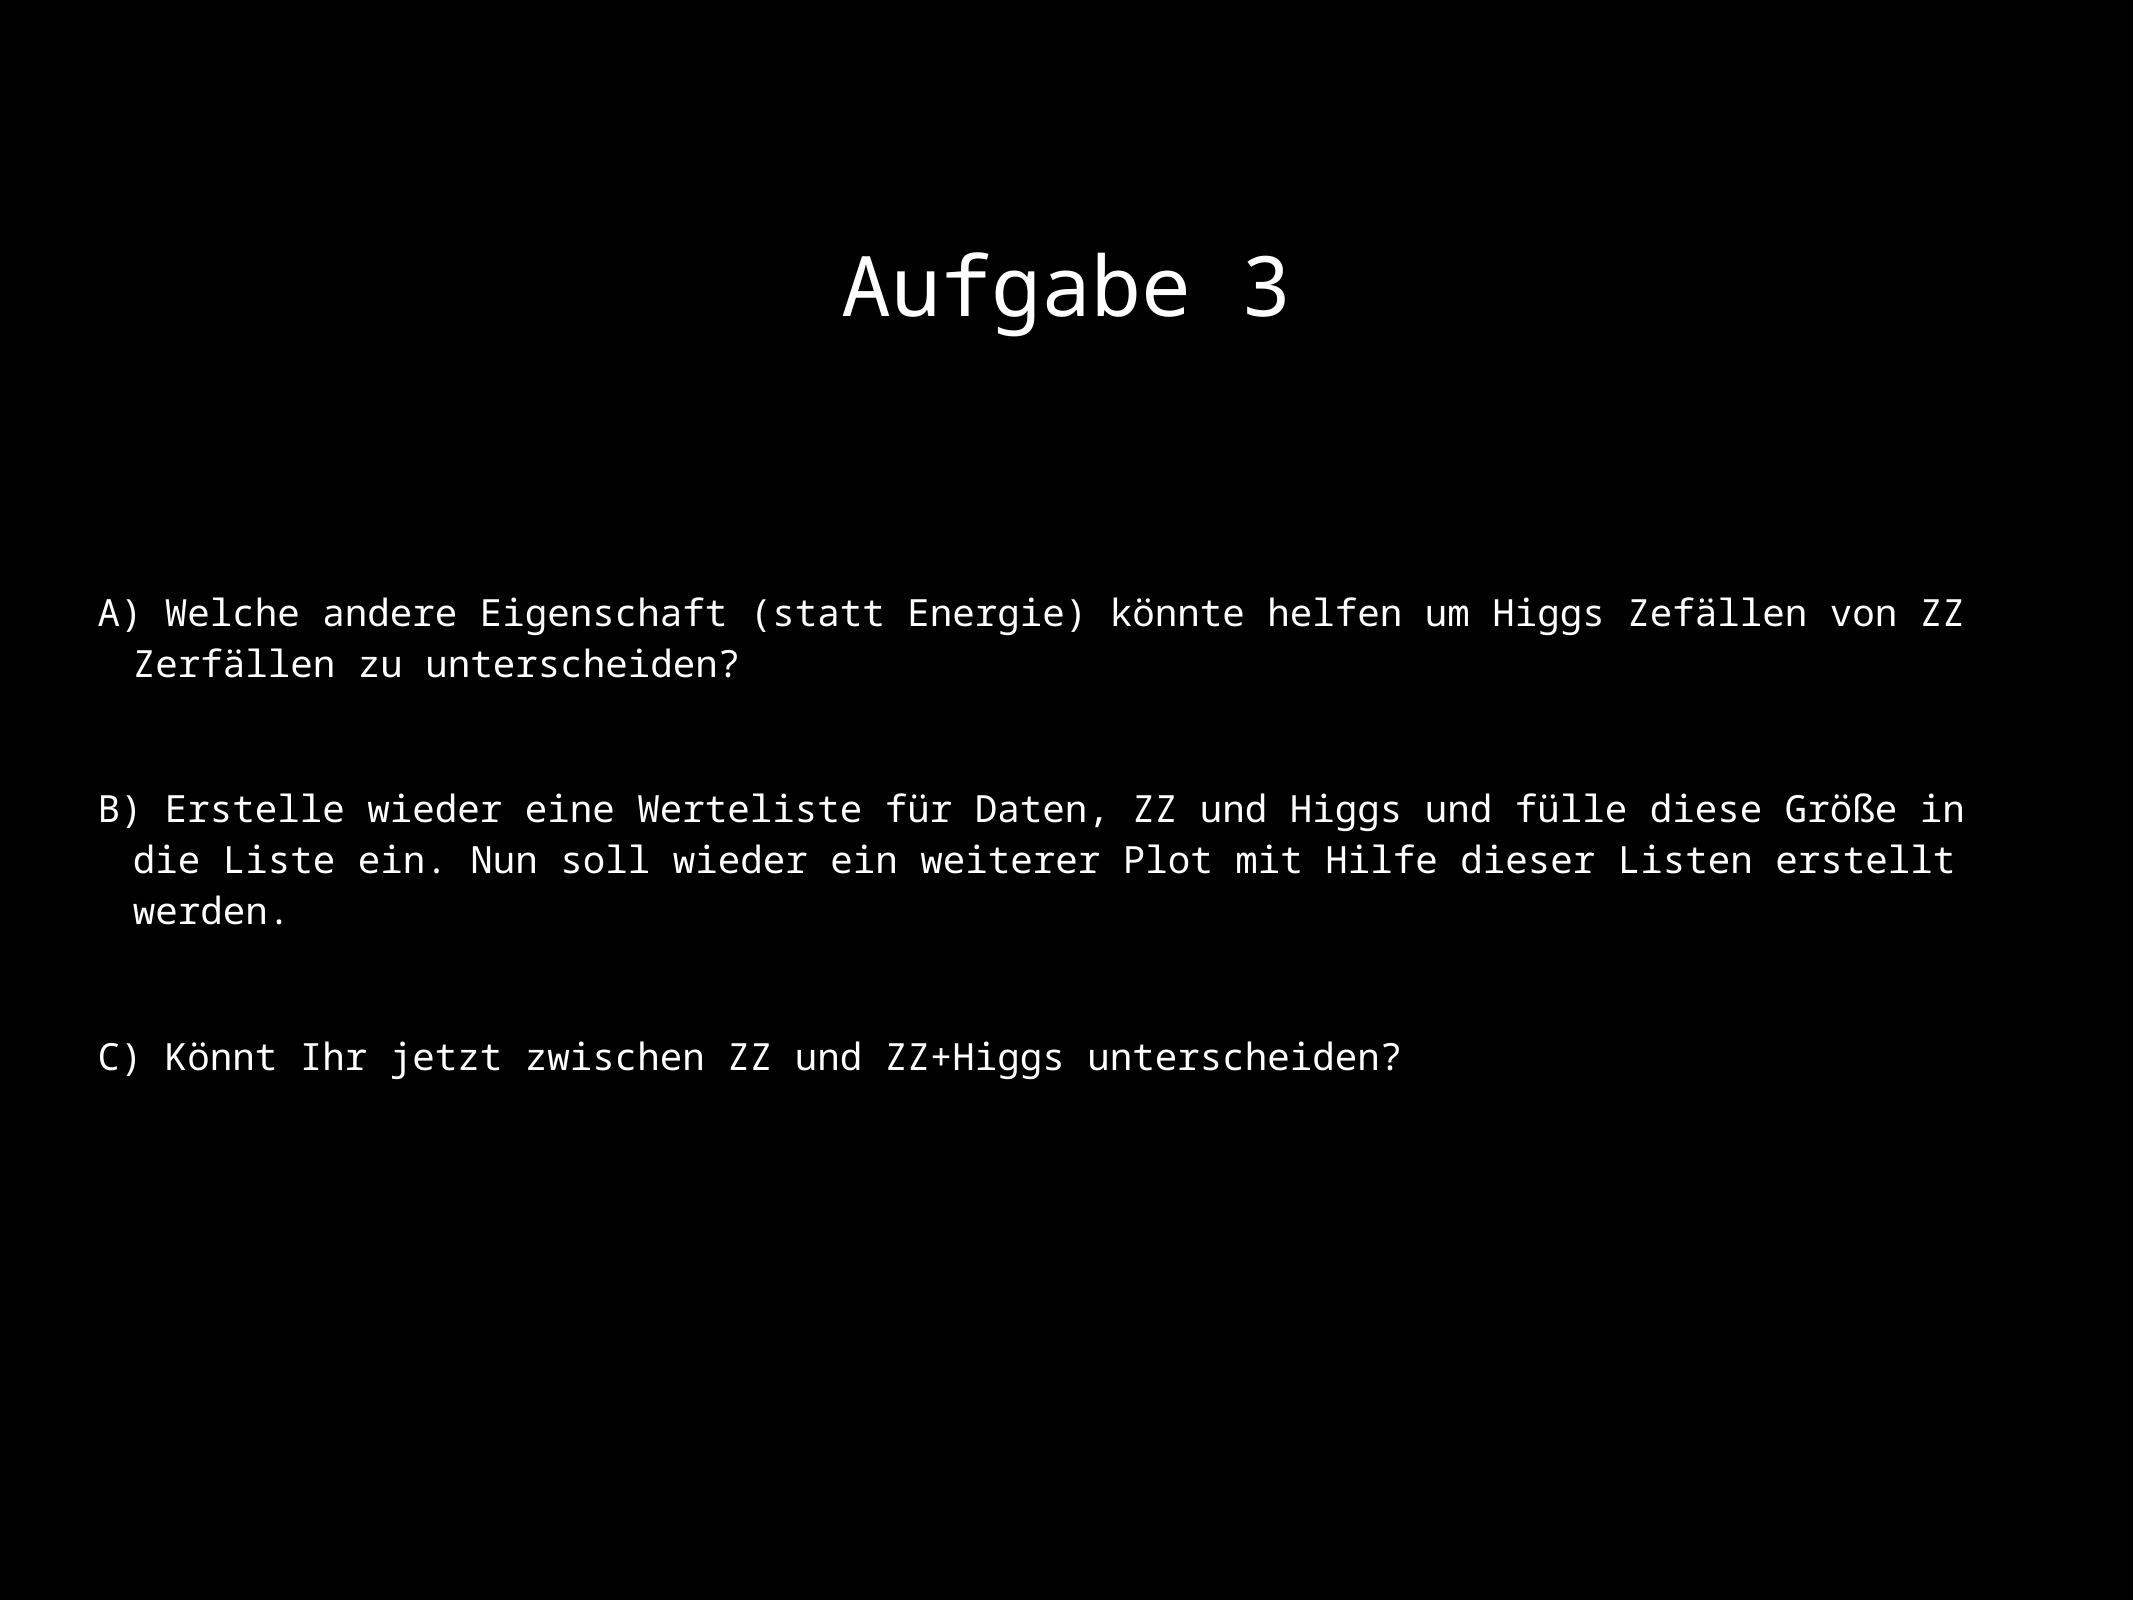

# Aufgabe 3
 Welche andere Eigenschaft (statt Energie) könnte helfen um Higgs Zefällen von ZZ Zerfällen zu unterscheiden?
 Erstelle wieder eine Werteliste für Daten, ZZ und Higgs und fülle diese Größe in die Liste ein. Nun soll wieder ein weiterer Plot mit Hilfe dieser Listen erstellt werden.
 Könnt Ihr jetzt zwischen ZZ und ZZ+Higgs unterscheiden?